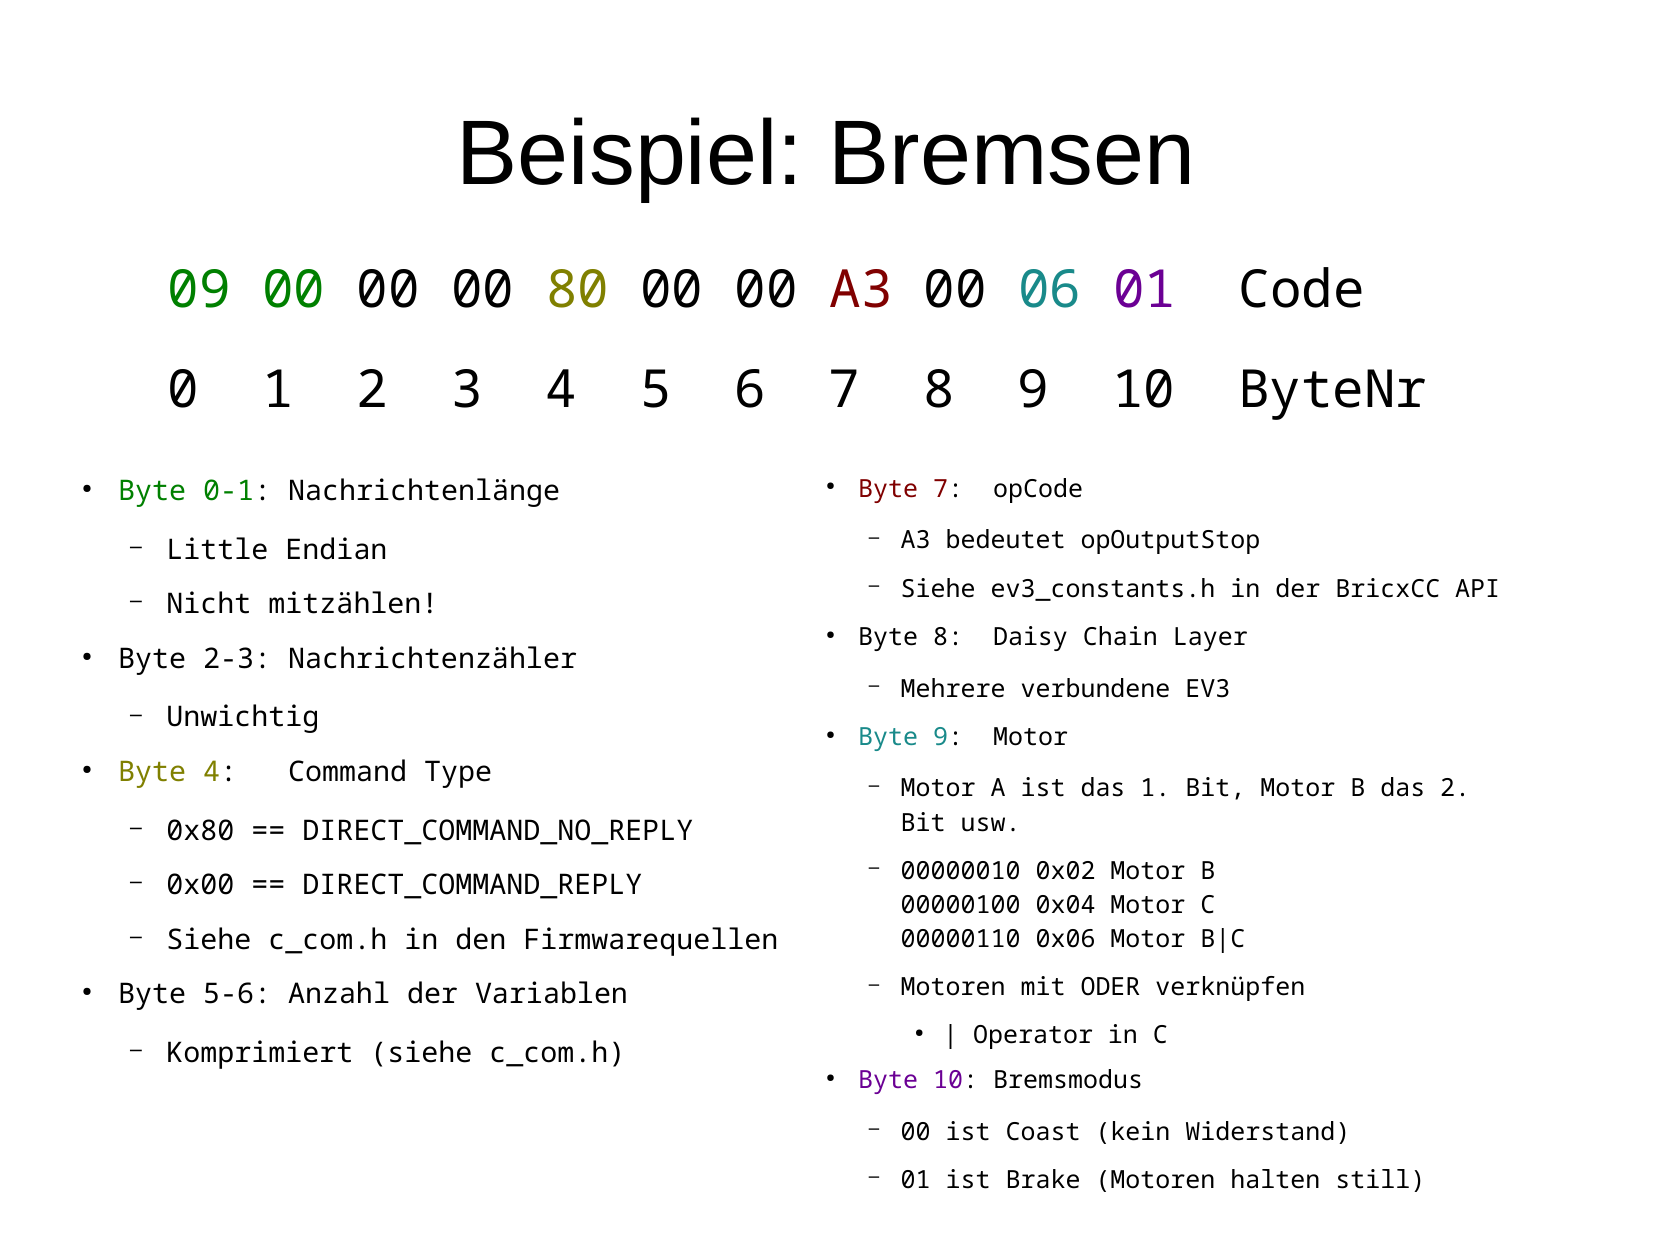

# Beispiel: Bremsen
09 00 00 00 80 00 00 A3 00 06 01 Code
0 1 2 3 4 5 6 7 8 9 10 ByteNr
Byte 0-1: Nachrichtenlänge
Little Endian
Nicht mitzählen!
Byte 2-3: Nachrichtenzähler
Unwichtig
Byte 4: Command Type
0x80 == DIRECT_COMMAND_NO_REPLY
0x00 == DIRECT_COMMAND_REPLY
Siehe c_com.h in den Firmwarequellen
Byte 5-6: Anzahl der Variablen
Komprimiert (siehe c_com.h)
Byte 7: opCode
A3 bedeutet opOutputStop
Siehe ev3_constants.h in der BricxCC API
Byte 8: Daisy Chain Layer
Mehrere verbundene EV3
Byte 9: Motor
Motor A ist das 1. Bit, Motor B das 2. Bit usw.
00000010 0x02 Motor B 00000100 0x04 Motor C 00000110 0x06 Motor B|C
Motoren mit ODER verknüpfen
| Operator in C
Byte 10: Bremsmodus
00 ist Coast (kein Widerstand)
01 ist Brake (Motoren halten still)